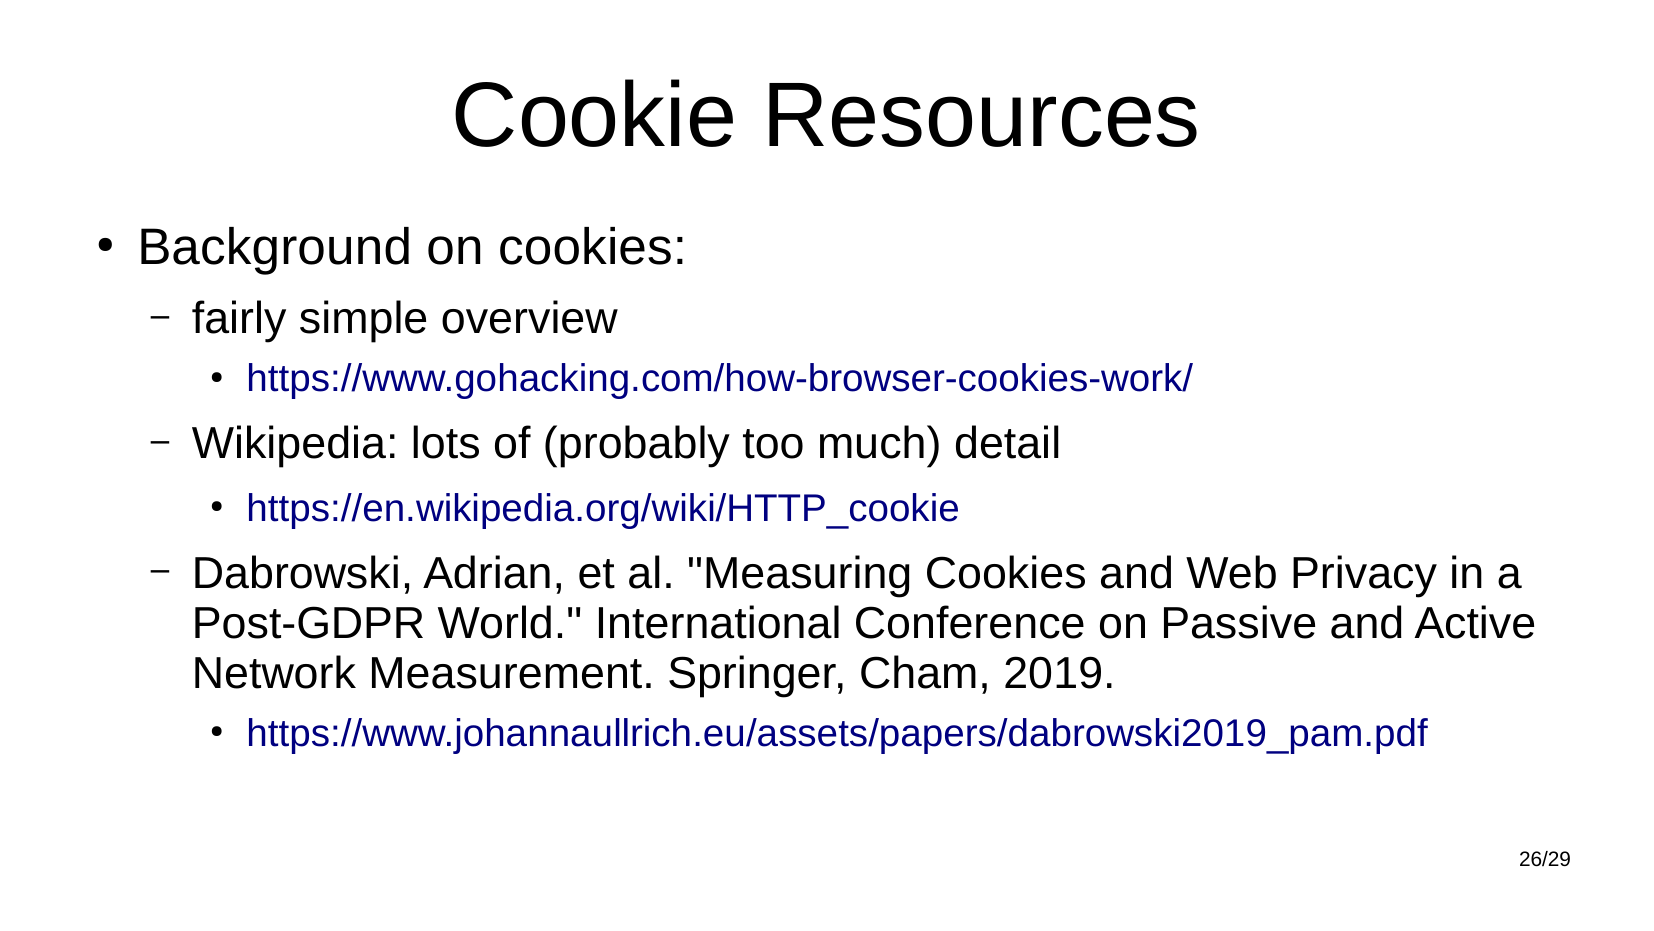

# Cookie Resources
Background on cookies:
fairly simple overview
https://www.gohacking.com/how-browser-cookies-work/
Wikipedia: lots of (probably too much) detail
https://en.wikipedia.org/wiki/HTTP_cookie
Dabrowski, Adrian, et al. "Measuring Cookies and Web Privacy in a Post-GDPR World." International Conference on Passive and Active Network Measurement. Springer, Cham, 2019.
https://www.johannaullrich.eu/assets/papers/dabrowski2019_pam.pdf
26